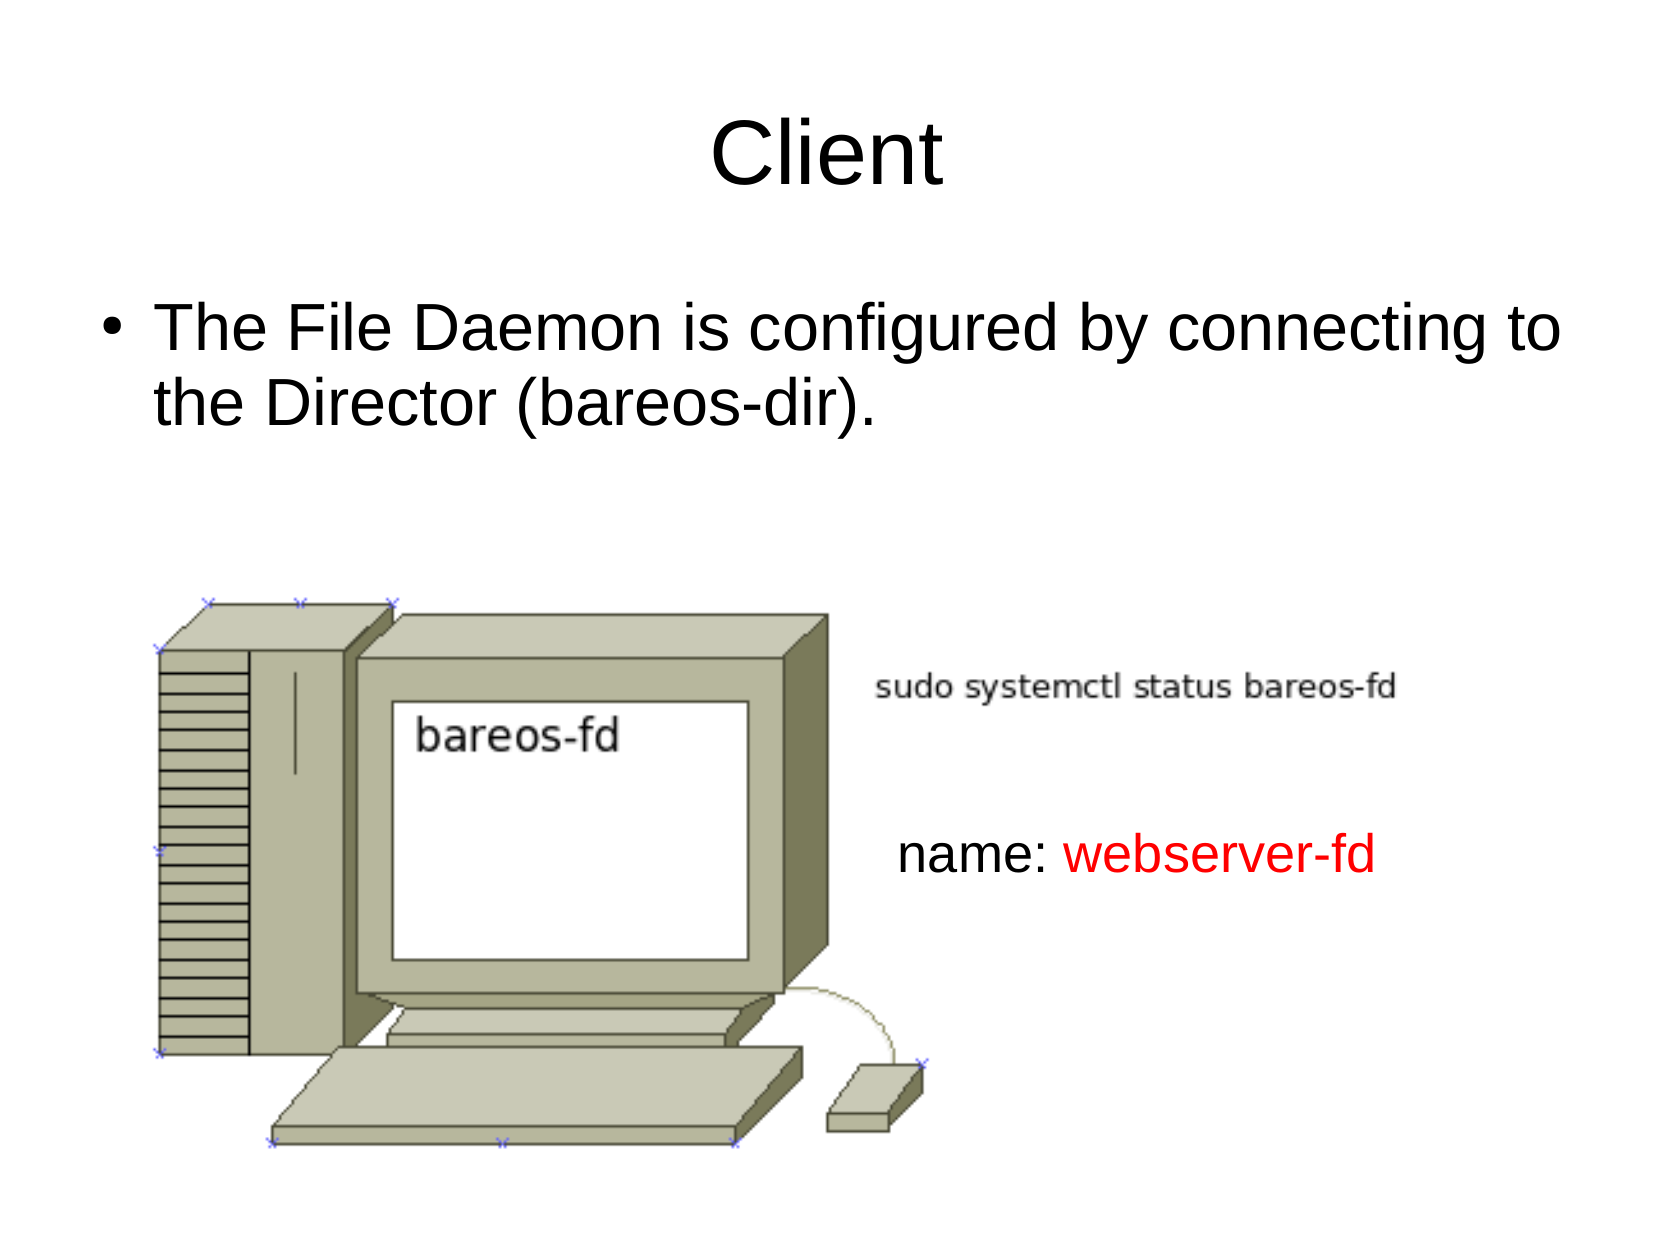

# Client
The File Daemon is configured by connecting to the Director (bareos-dir).
name: webserver-fd